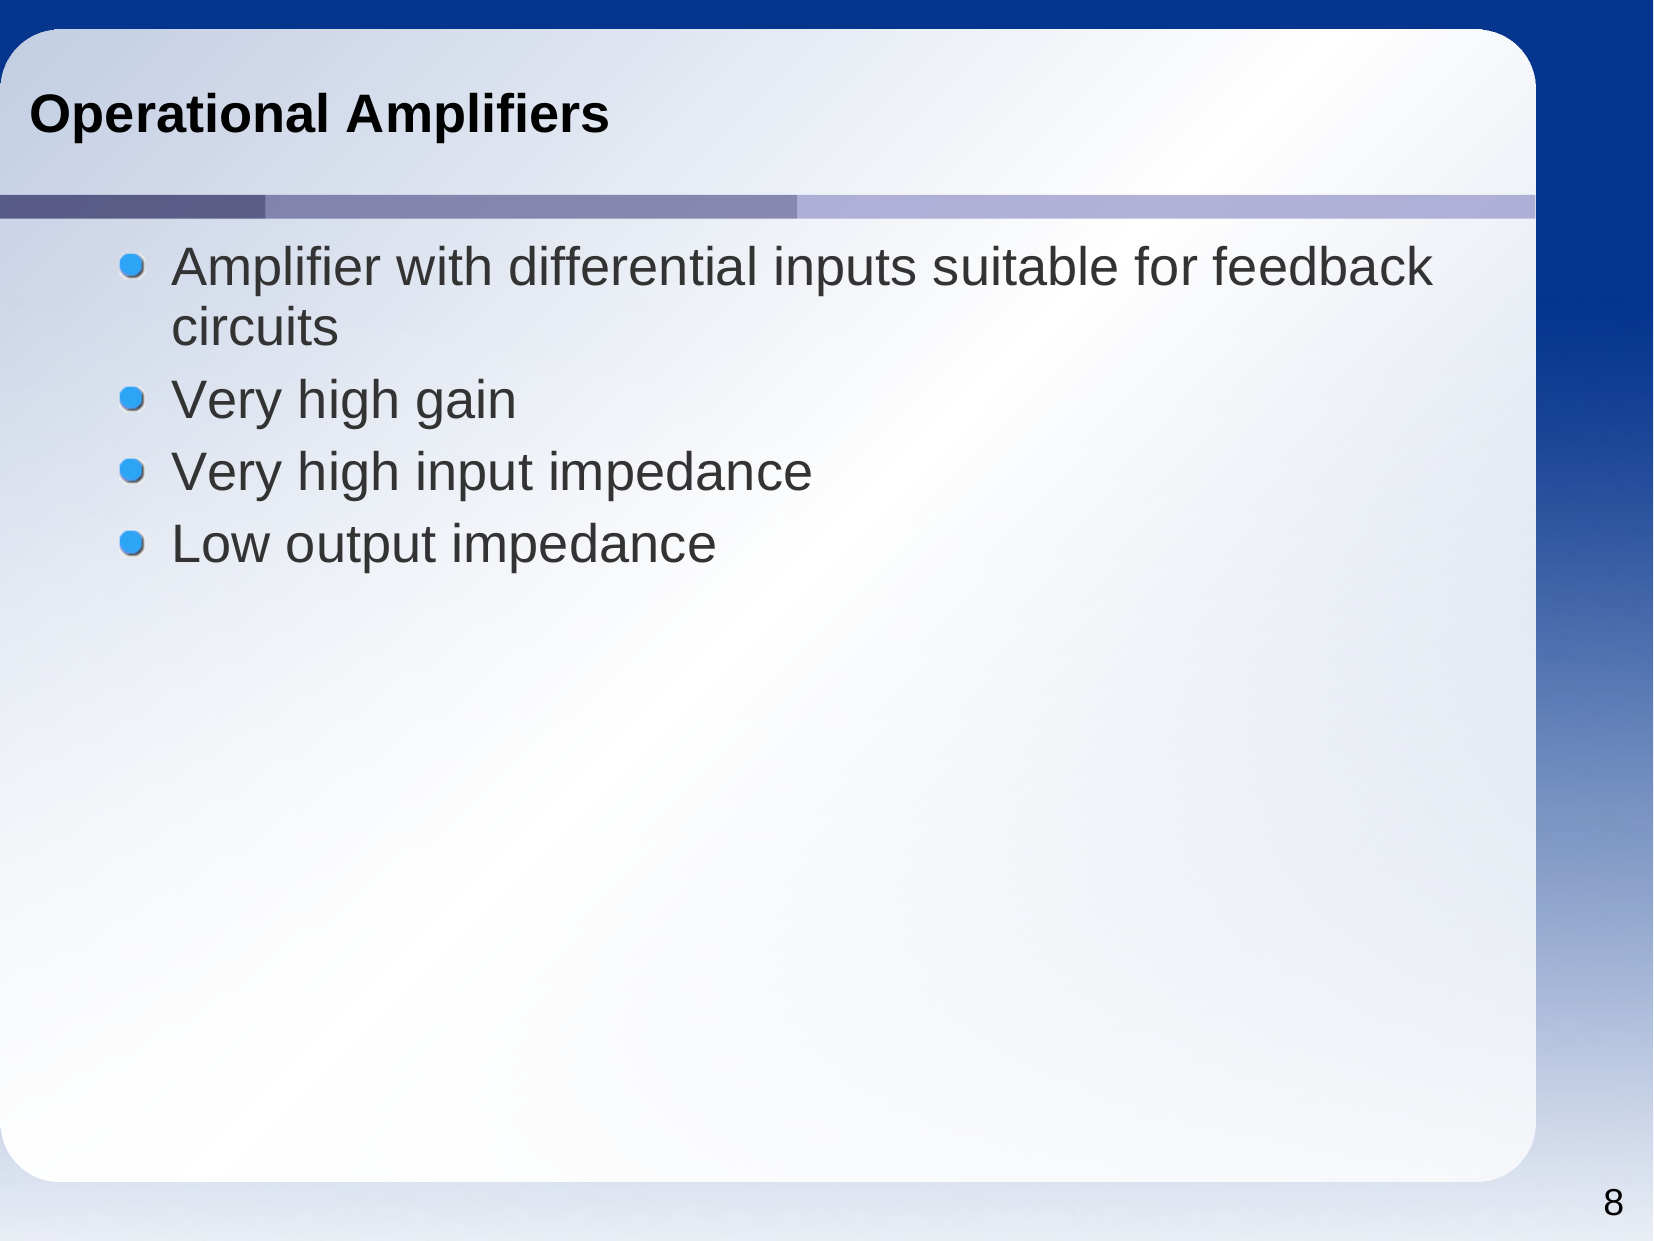

# Operational Amplifiers
Amplifier with differential inputs suitable for feedback circuits
Very high gain
Very high input impedance
Low output impedance
8